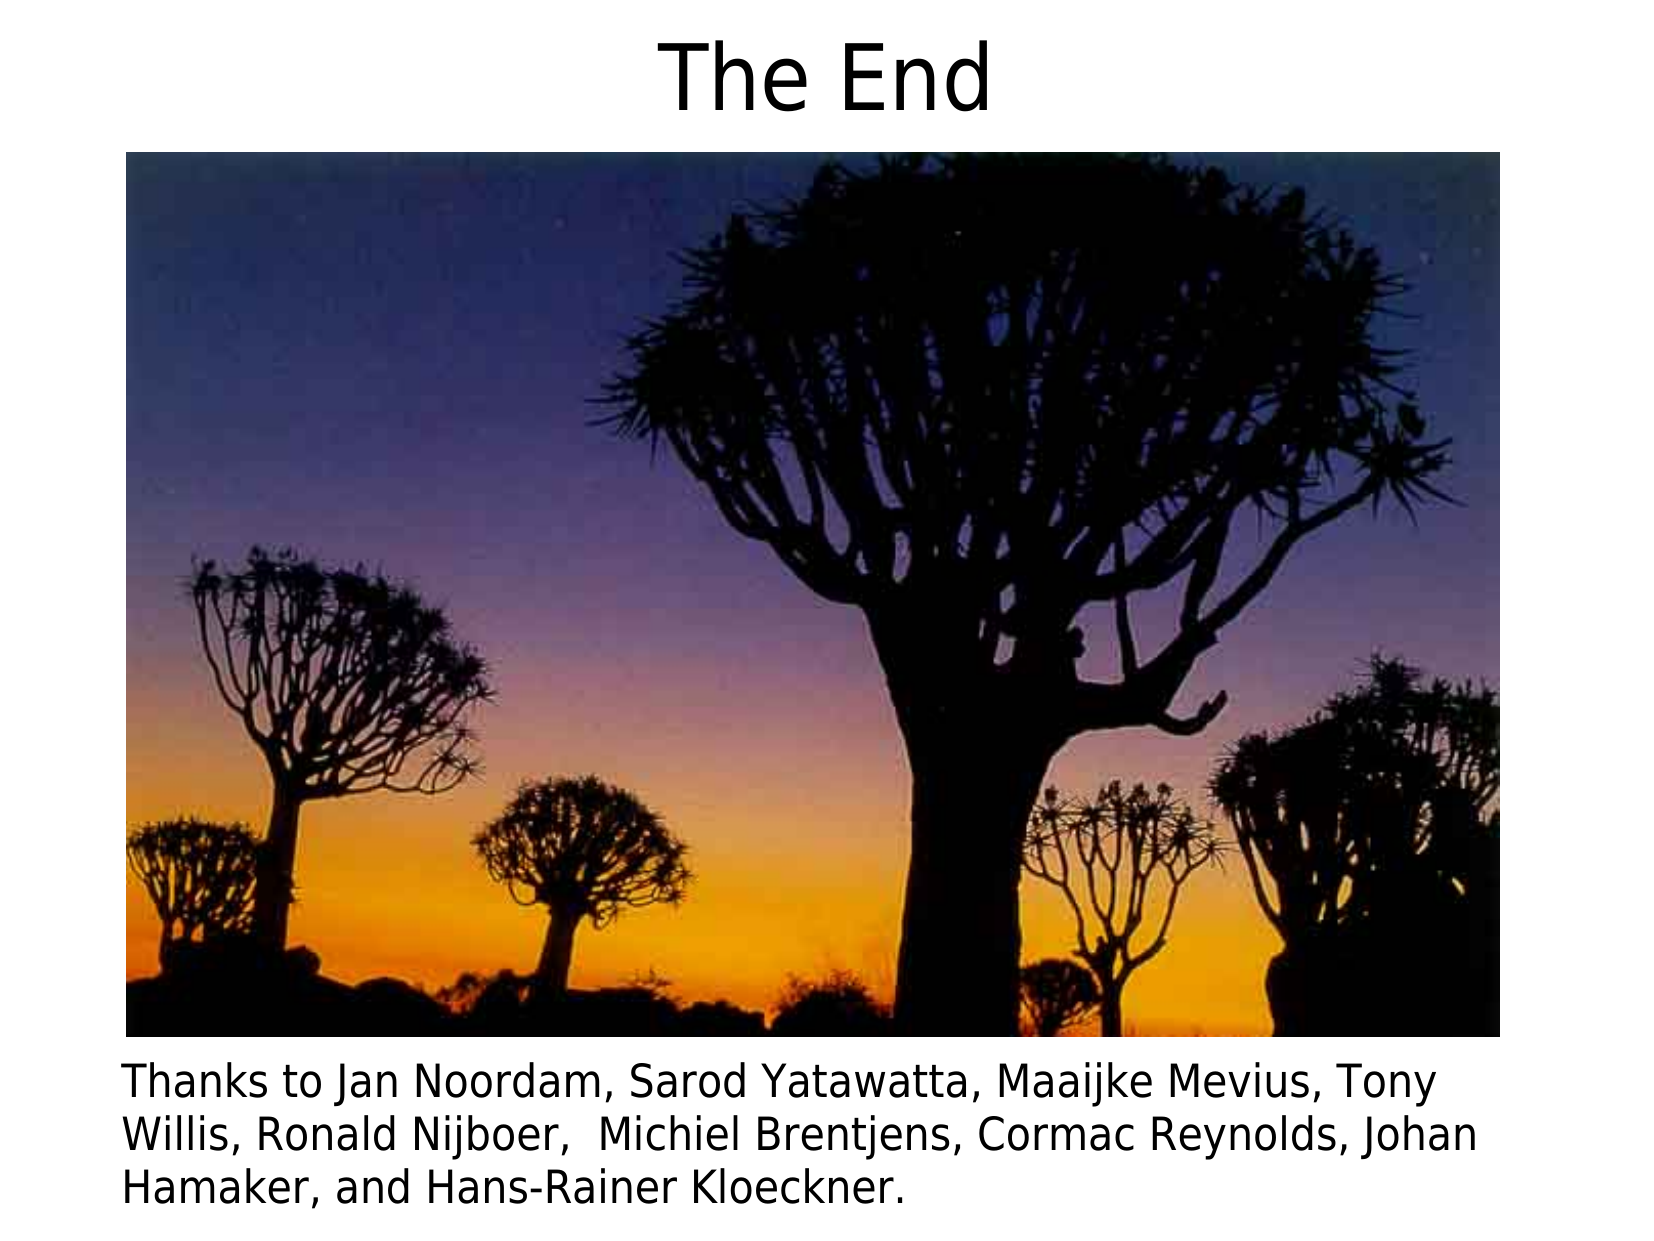

# The End
Thanks to Jan Noordam, Sarod Yatawatta, Maaijke Mevius, Tony Willis, Ronald Nijboer, Michiel Brentjens, Cormac Reynolds, Johan Hamaker, and Hans-Rainer Kloeckner.